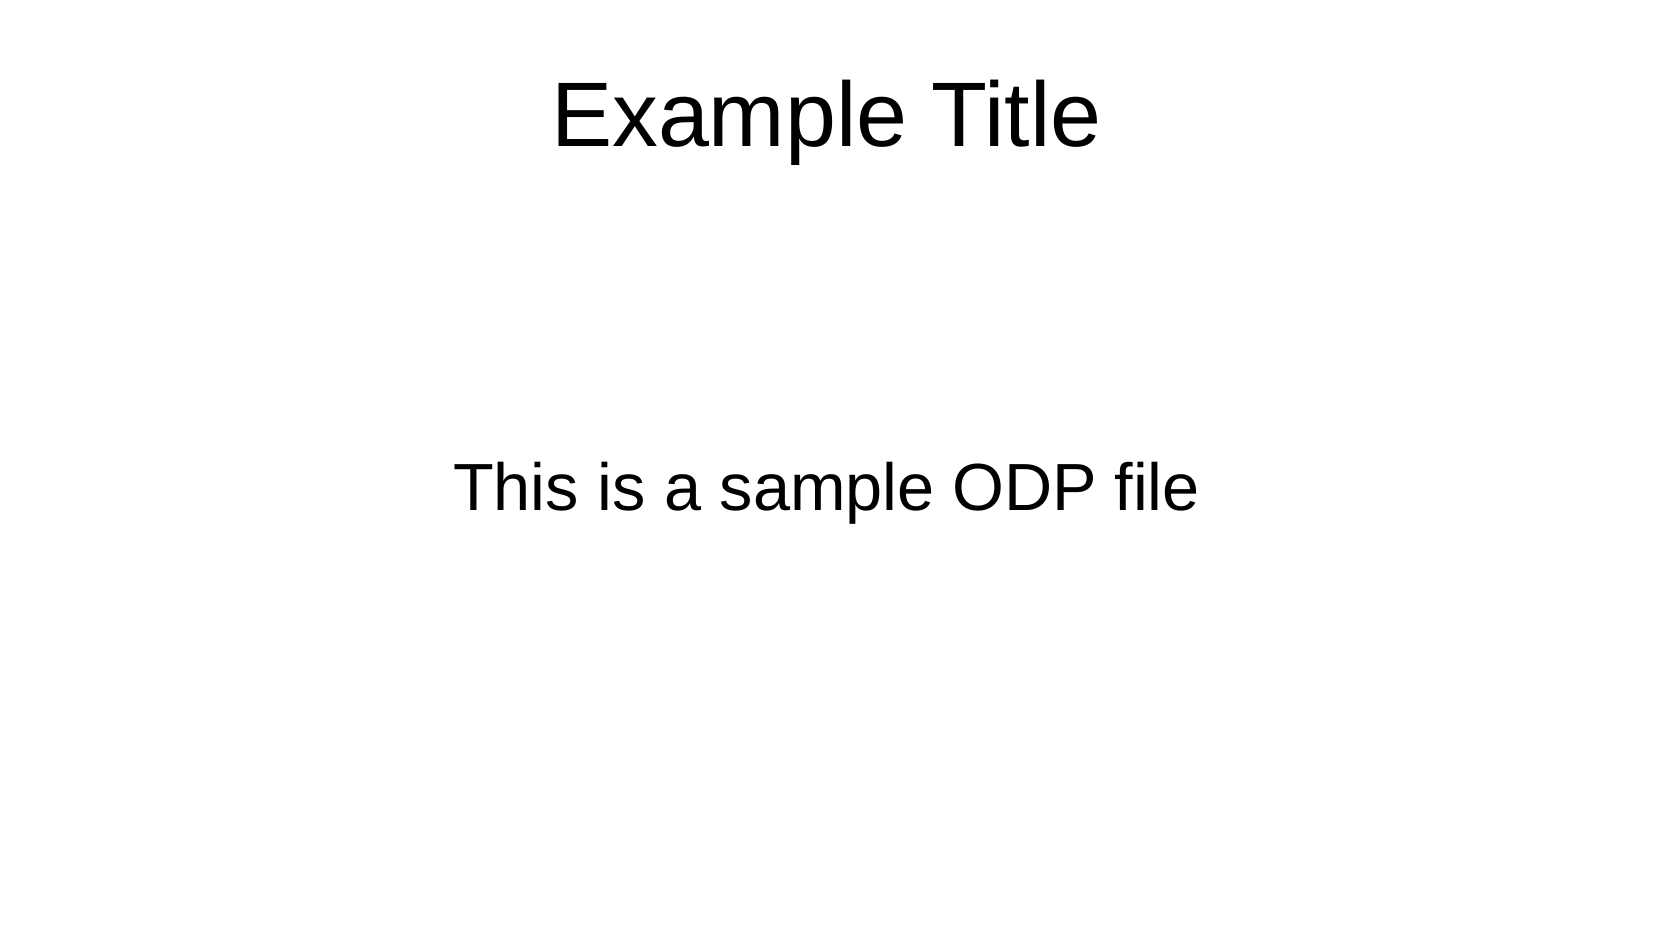

# Example Title
This is a sample ODP file